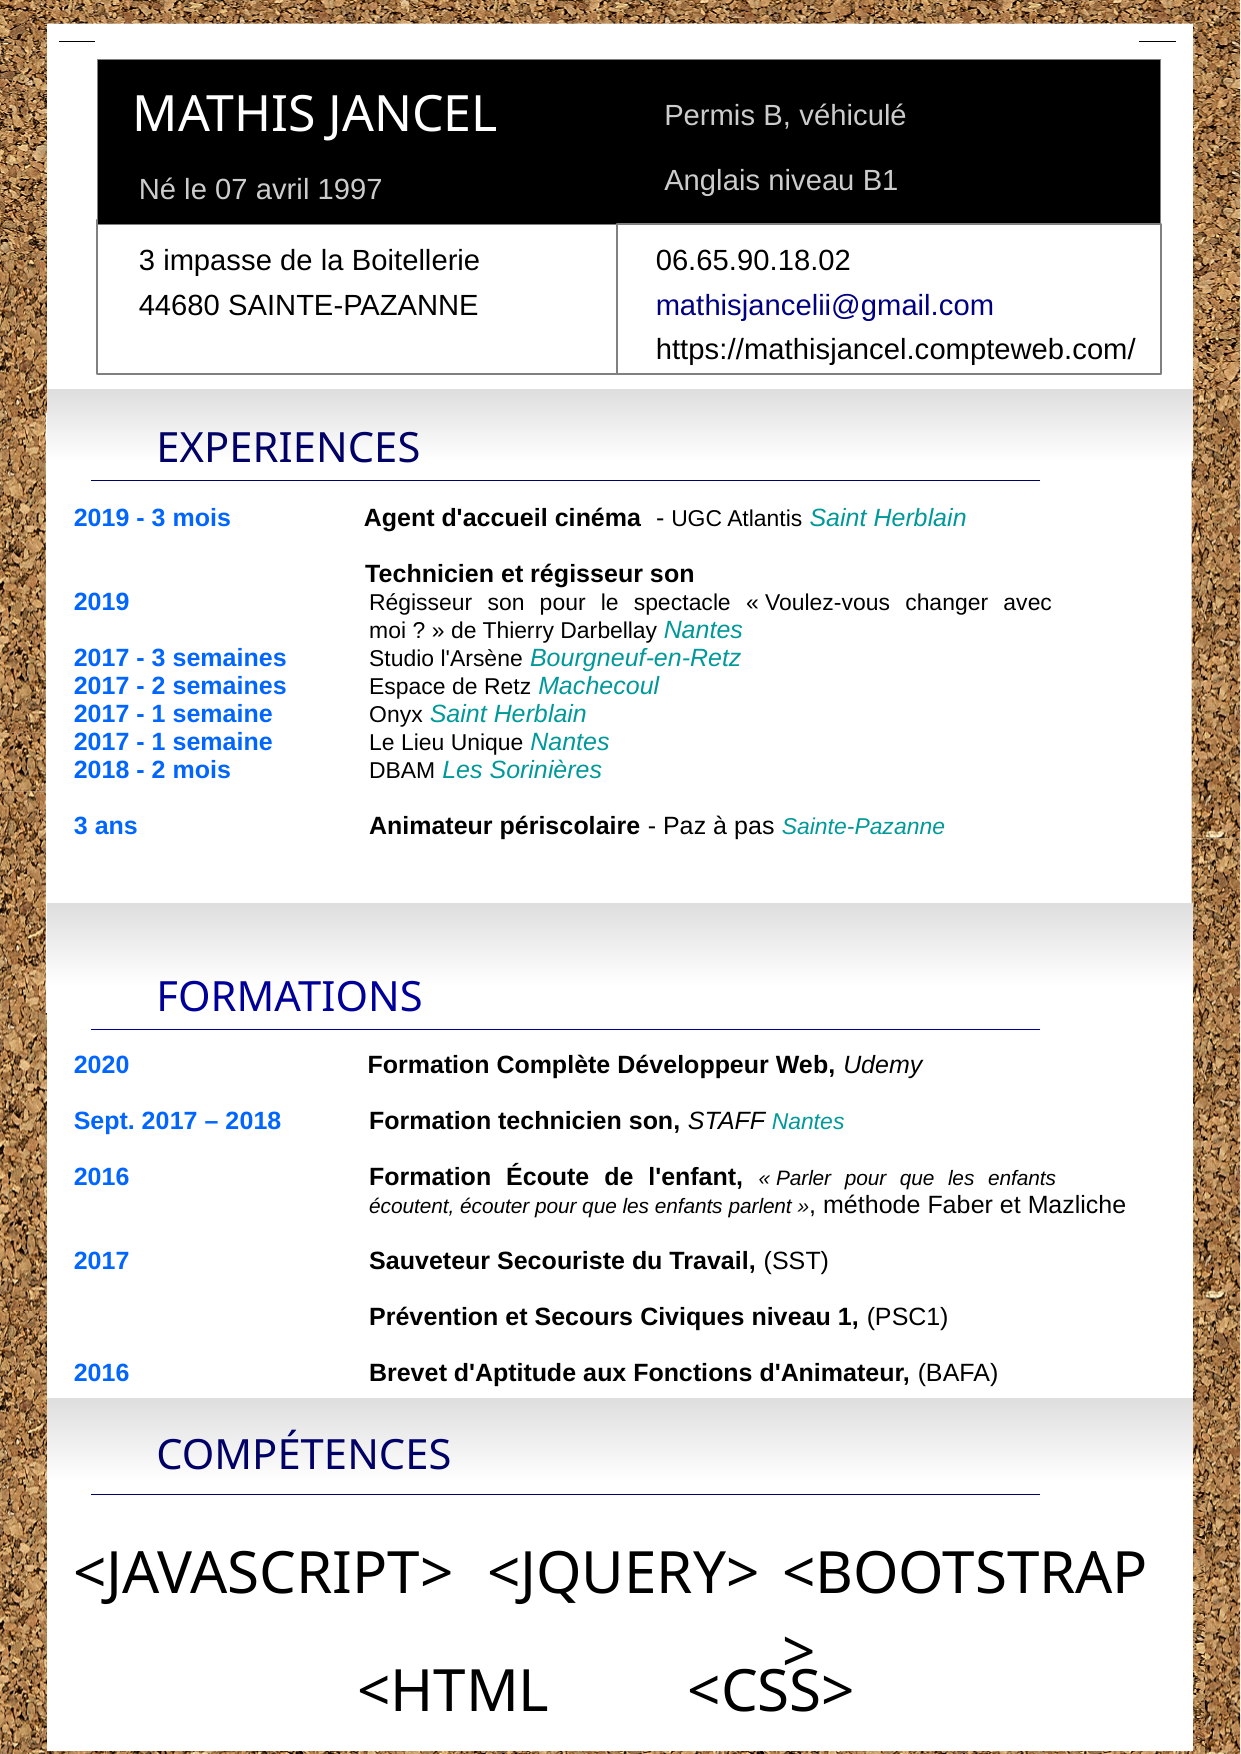

MATHIS JANCEL
Permis B, véhiculé
Anglais niveau B1
Né le 07 avril 1997
3 impasse de la Boitellerie
44680 SAINTE-PAZANNE
06.65.90.18.02
mathisjancelii@gmail.com
https://mathisjancel.compteweb.com/
EXPERIENCES
2019 - 3 mois	 Agent d'accueil cinéma - UGC Atlantis Saint Herblain
			 Technicien et régisseur son
2019				Régisseur son pour le spectacle « Voulez-vous changer avec 						moi ? » de Thierry Darbellay Nantes
2017 - 3 semaines 		Studio l'Arsène Bourgneuf-en-Retz
2017 - 2 semaines	 	Espace de Retz Machecoul
2017 - 1 semaine 		Onyx Saint Herblain
2017 - 1 semaine 		Le Lieu Unique Nantes
2018 - 2 mois 		DBAM Les Sorinières
3 ans 				Animateur périscolaire - Paz à pas Sainte-Pazanne
FORMATIONS
2020 Formation Complète Développeur Web, Udemy
Sept. 2017 – 2018		Formation technicien son, STAFF Nantes
2016				Formation Écoute de l'enfant, « Parler pour que les enfants 						écoutent, écouter pour que les enfants parlent », méthode Faber et Mazliche
2017				Sauveteur Secouriste du Travail, (SST)
				Prévention et Secours Civiques niveau 1, (PSC1)
2016				Brevet d'Aptitude aux Fonctions d'Animateur, (BAFA)
COMPÉTENCES
<JAVASCRIPT>
<JQUERY>
<BOOTSTRAP>
<HTML>
<CSS>